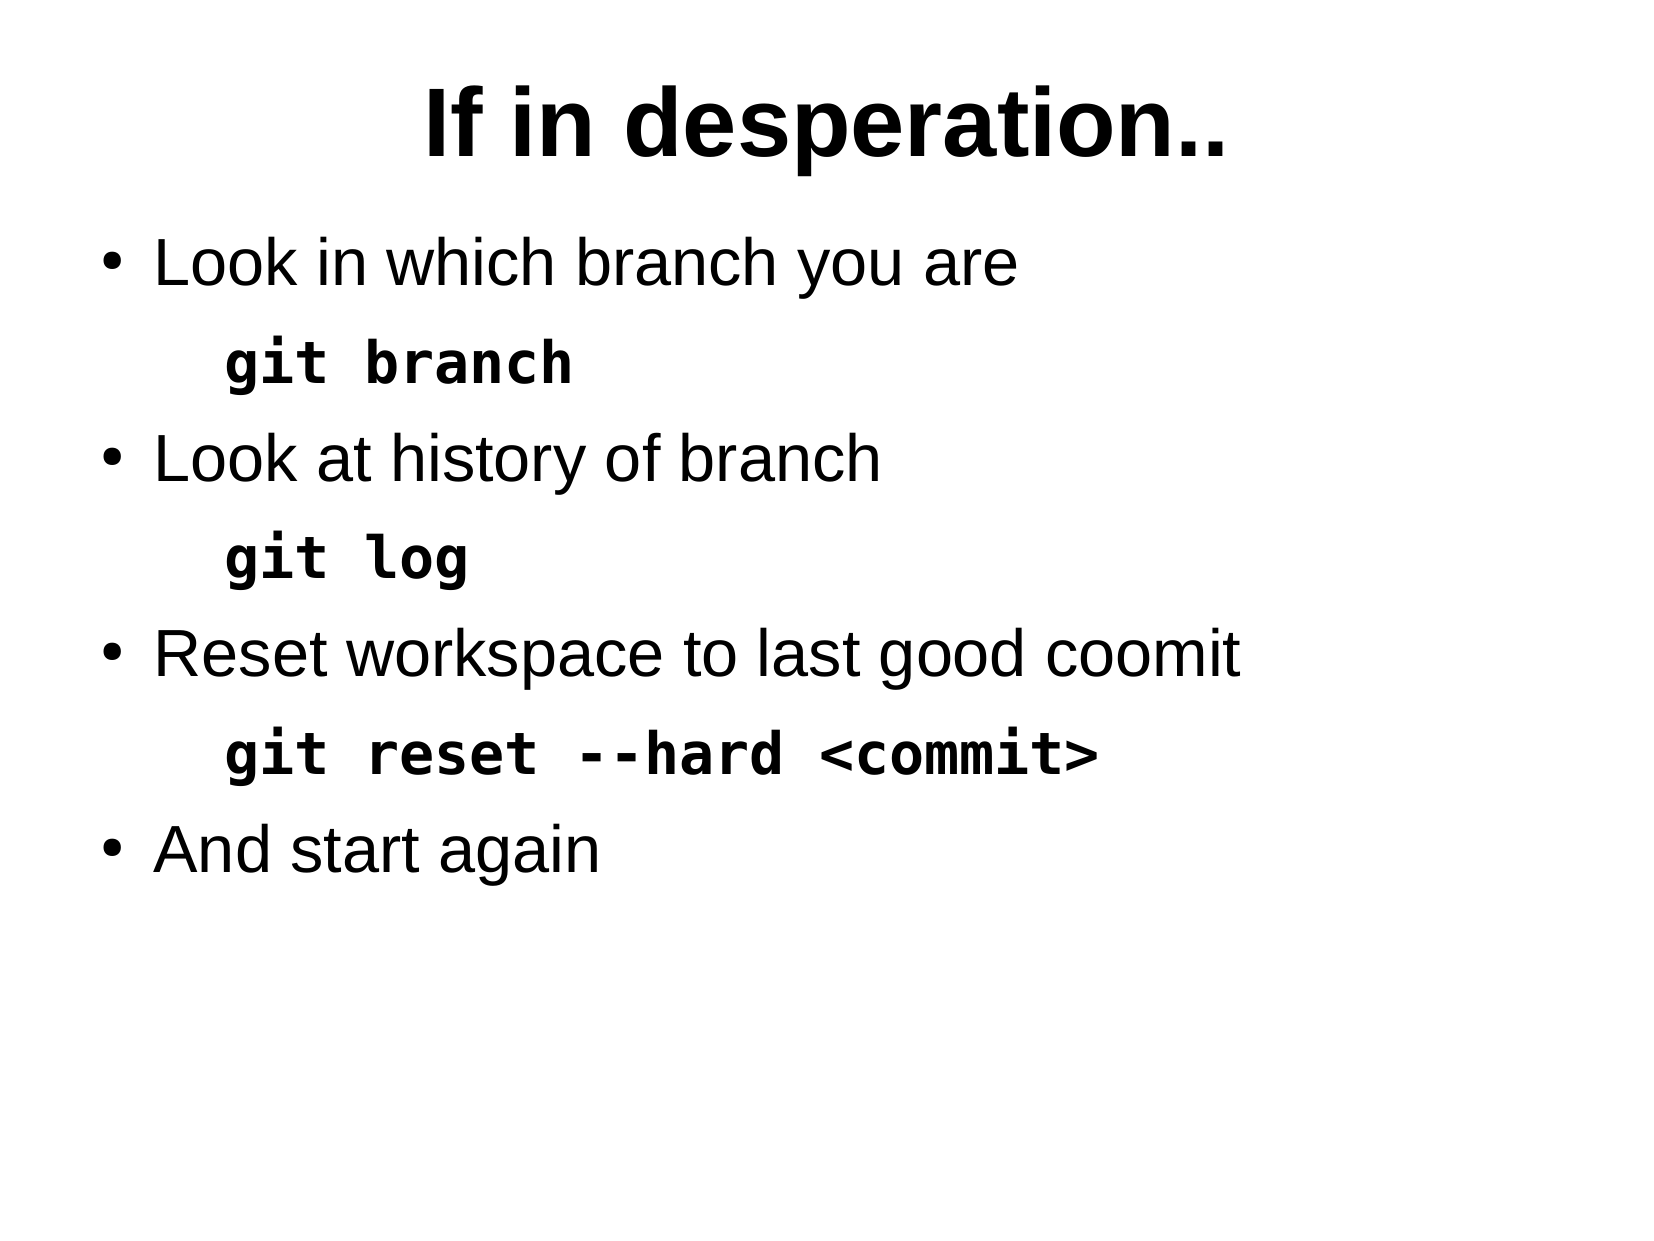

# If in desperation..
Look in which branch you are
git branch
Look at history of branch
git log
Reset workspace to last good coomit
git reset --hard <commit>
And start again